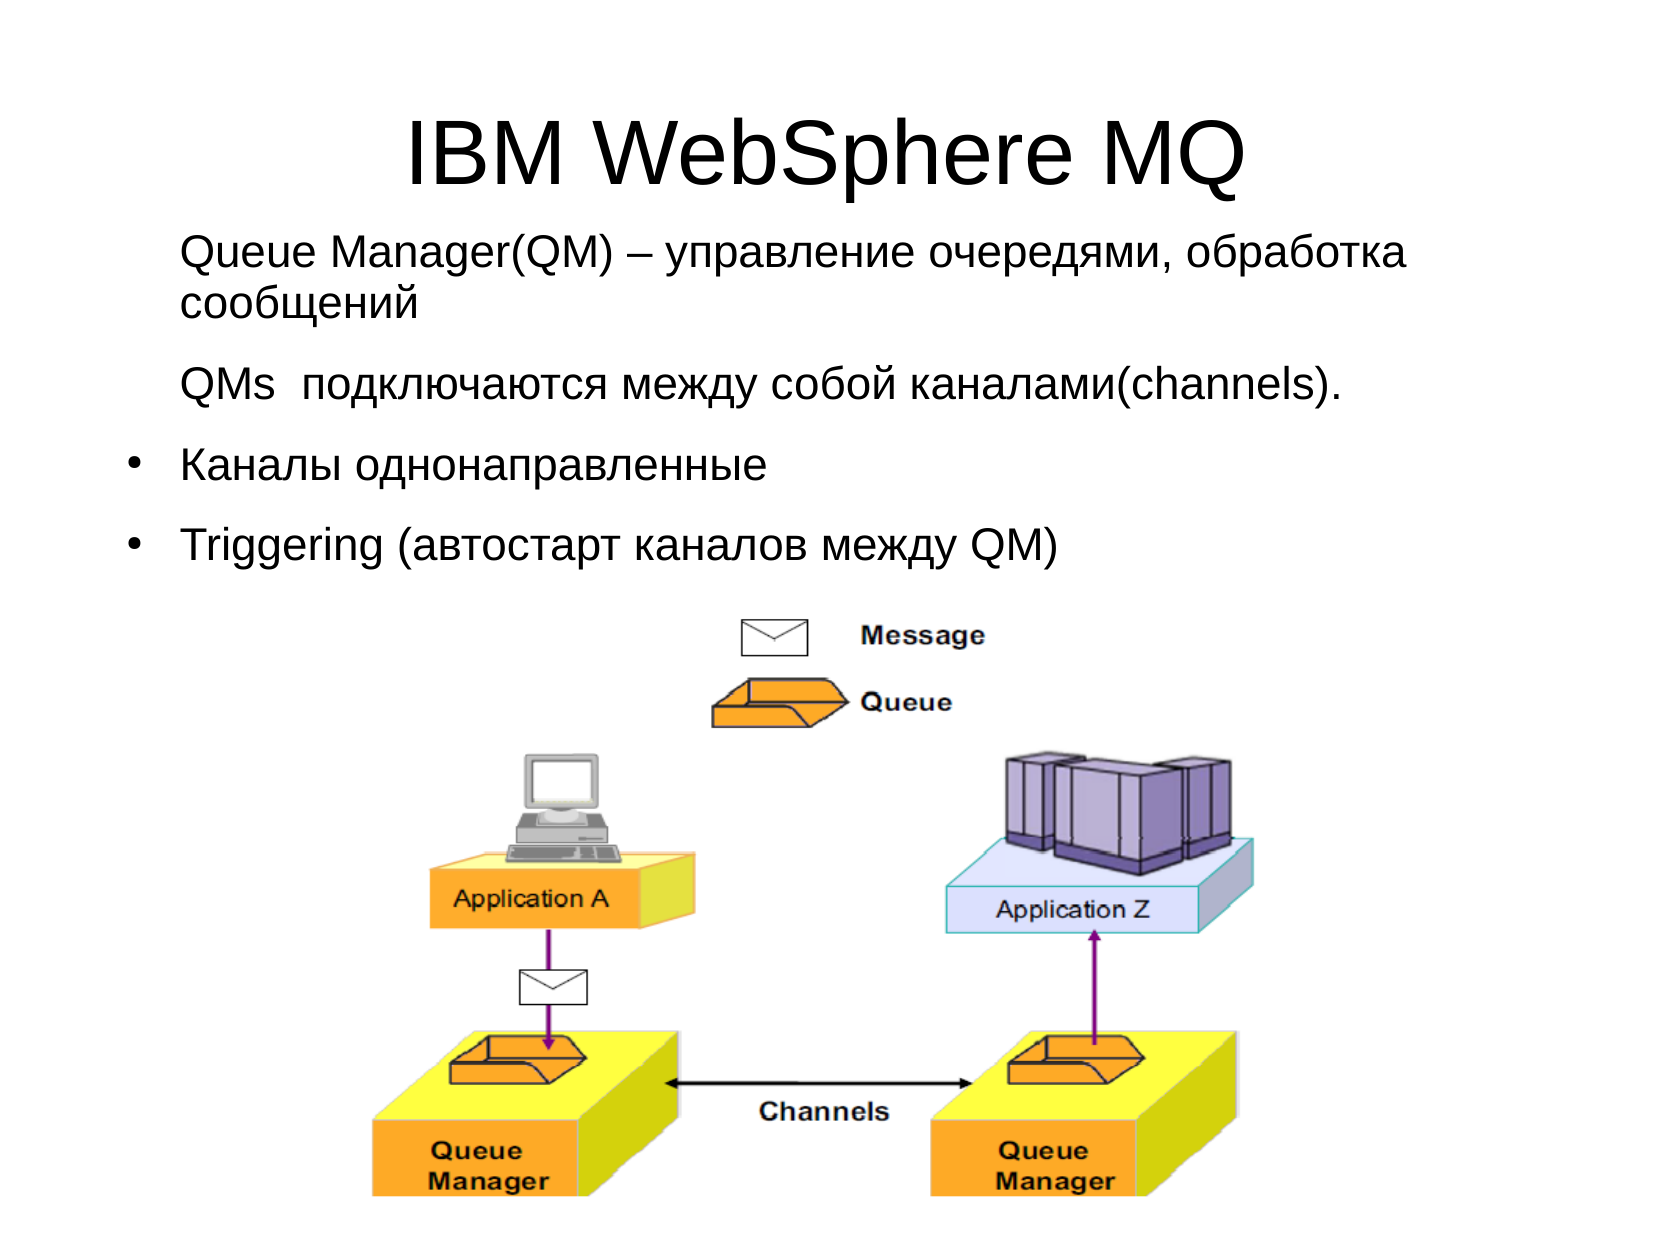

# IBM WebSphere MQ
Queue Manager(QM) – управление очередями, обработка сообщений
QMs подключаются между собой каналами(channels).
Каналы однонаправленные
Triggering (автостарт каналов между QM)